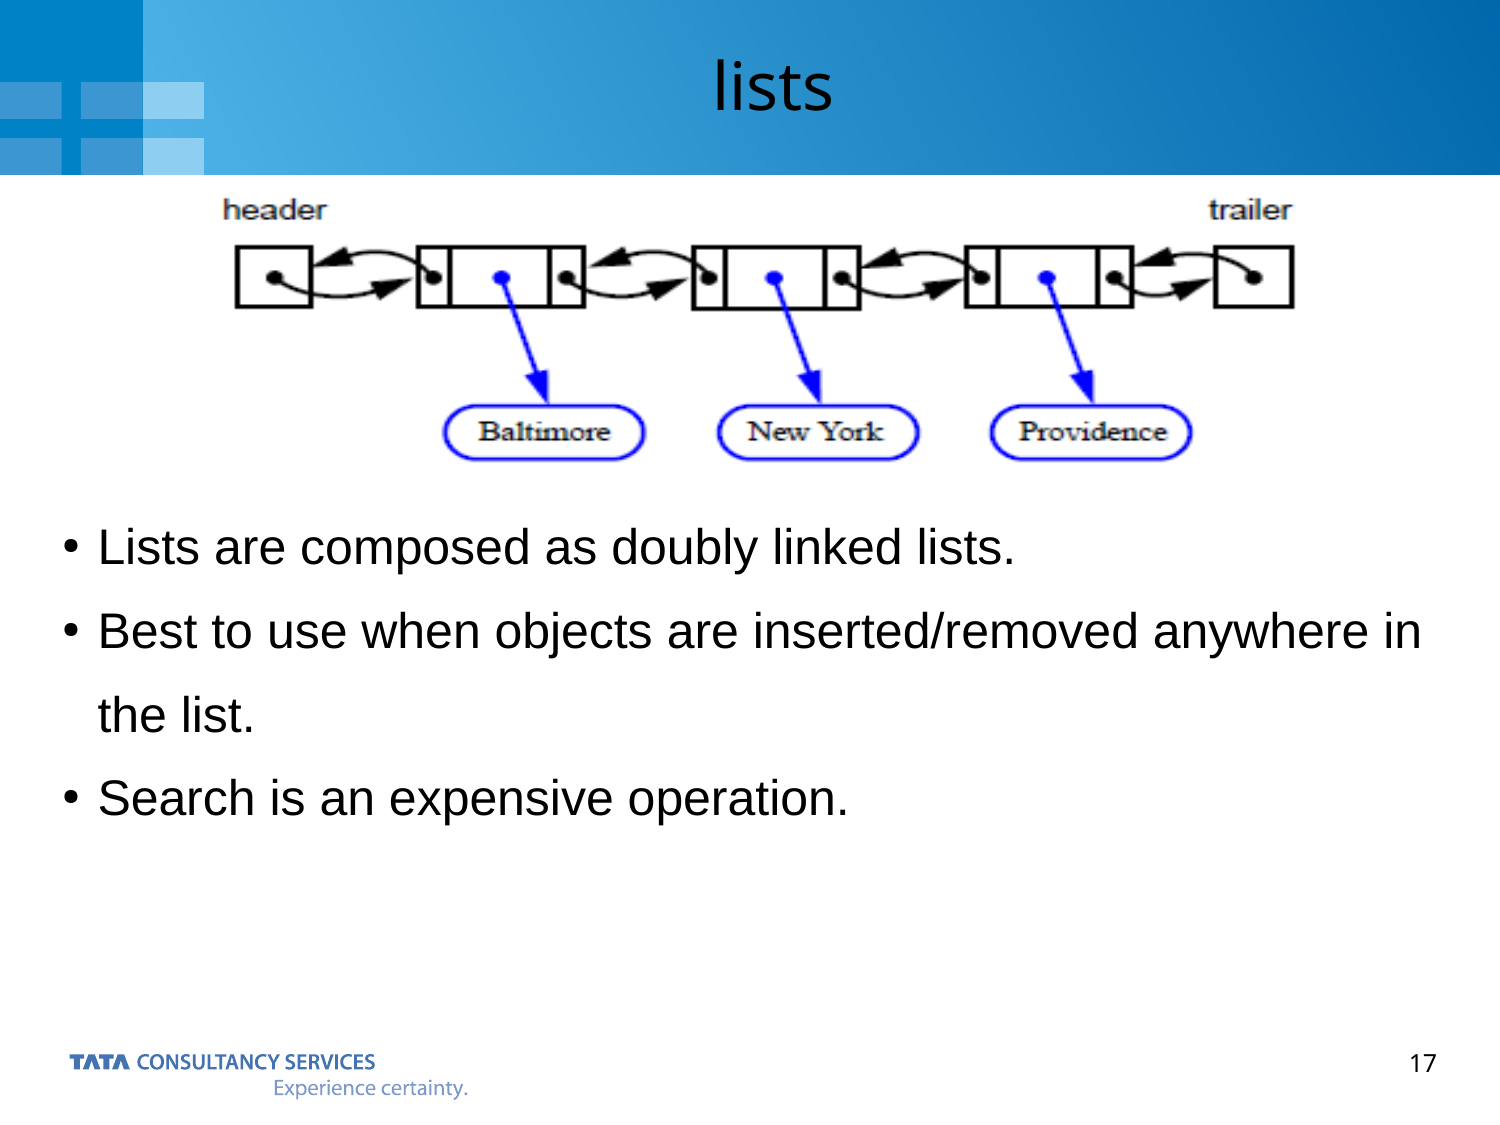

lists
Lists are composed as doubly linked lists.
Best to use when objects are inserted/removed anywhere in the list.
Search is an expensive operation.